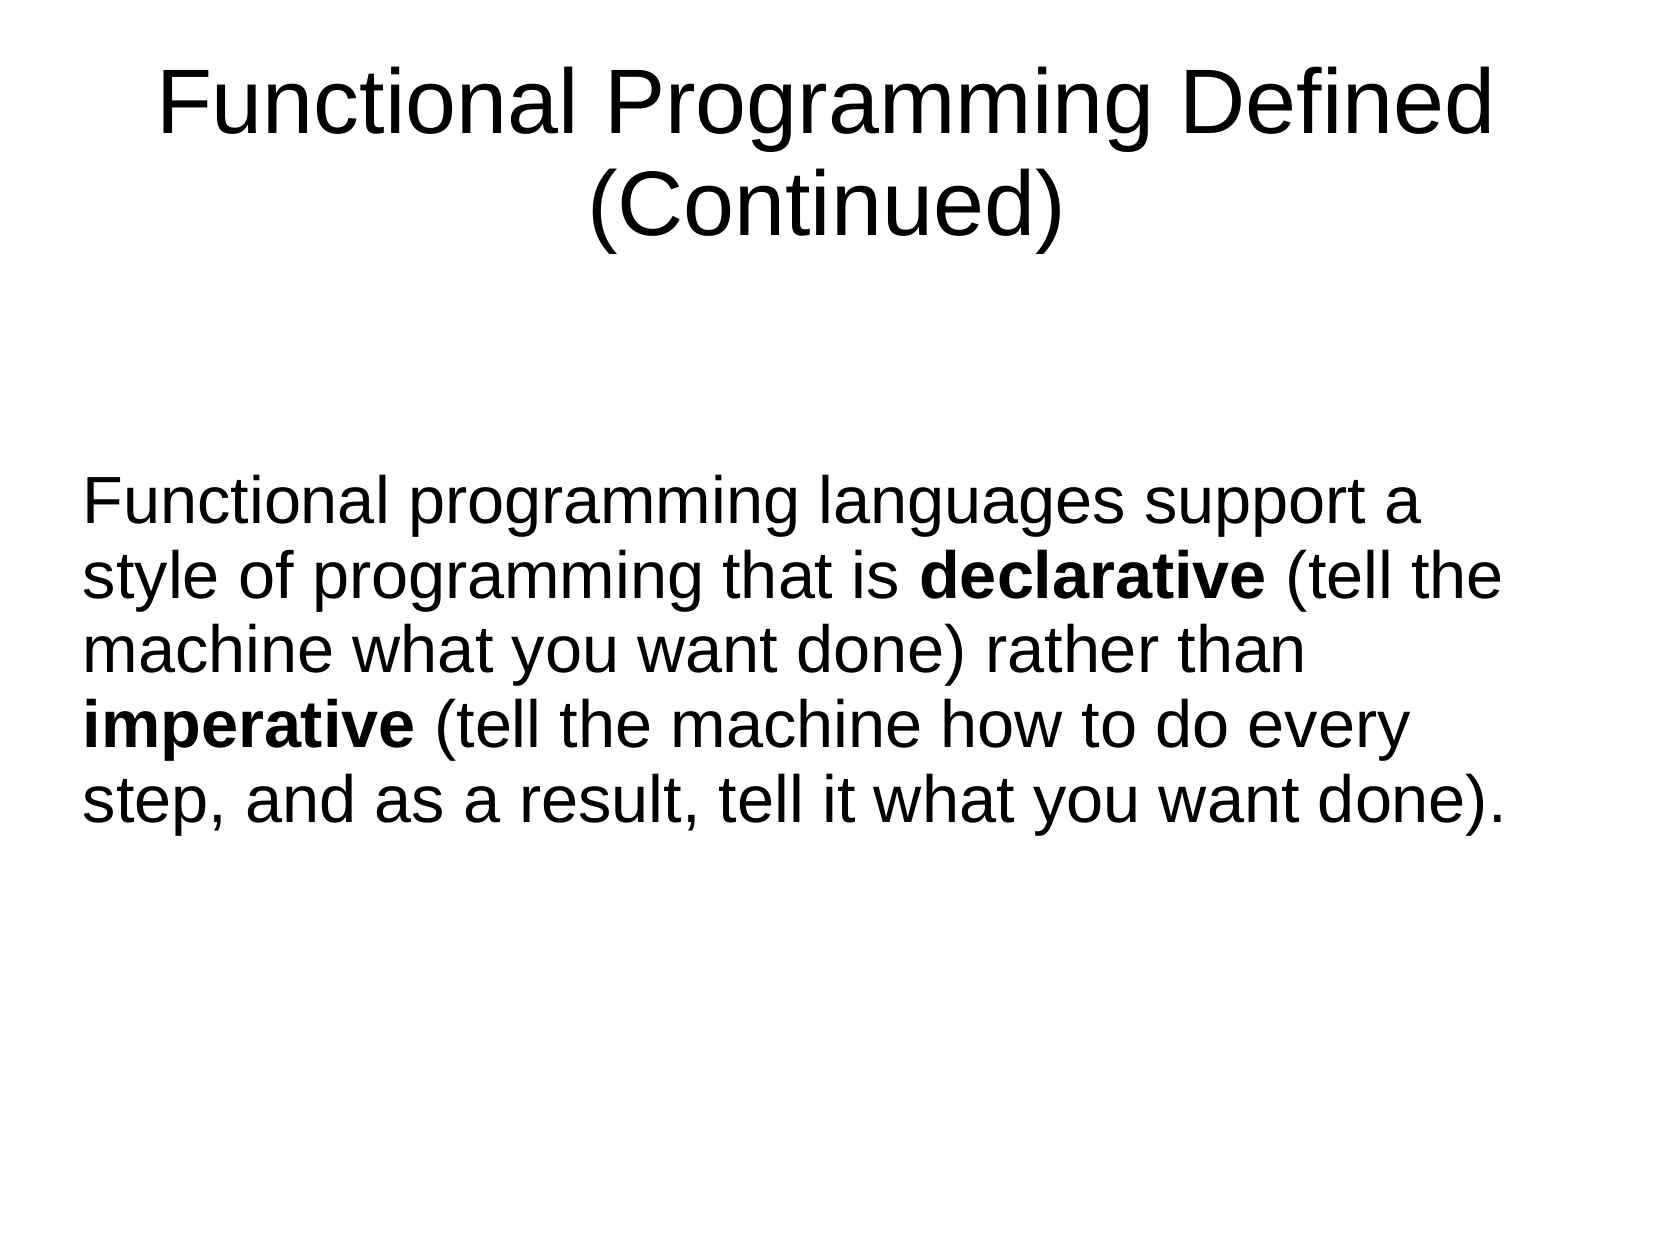

# Functional Programming Defined (Continued)
Functional programming languages support a style of programming that is declarative (tell the machine what you want done) rather than imperative (tell the machine how to do every step, and as a result, tell it what you want done).